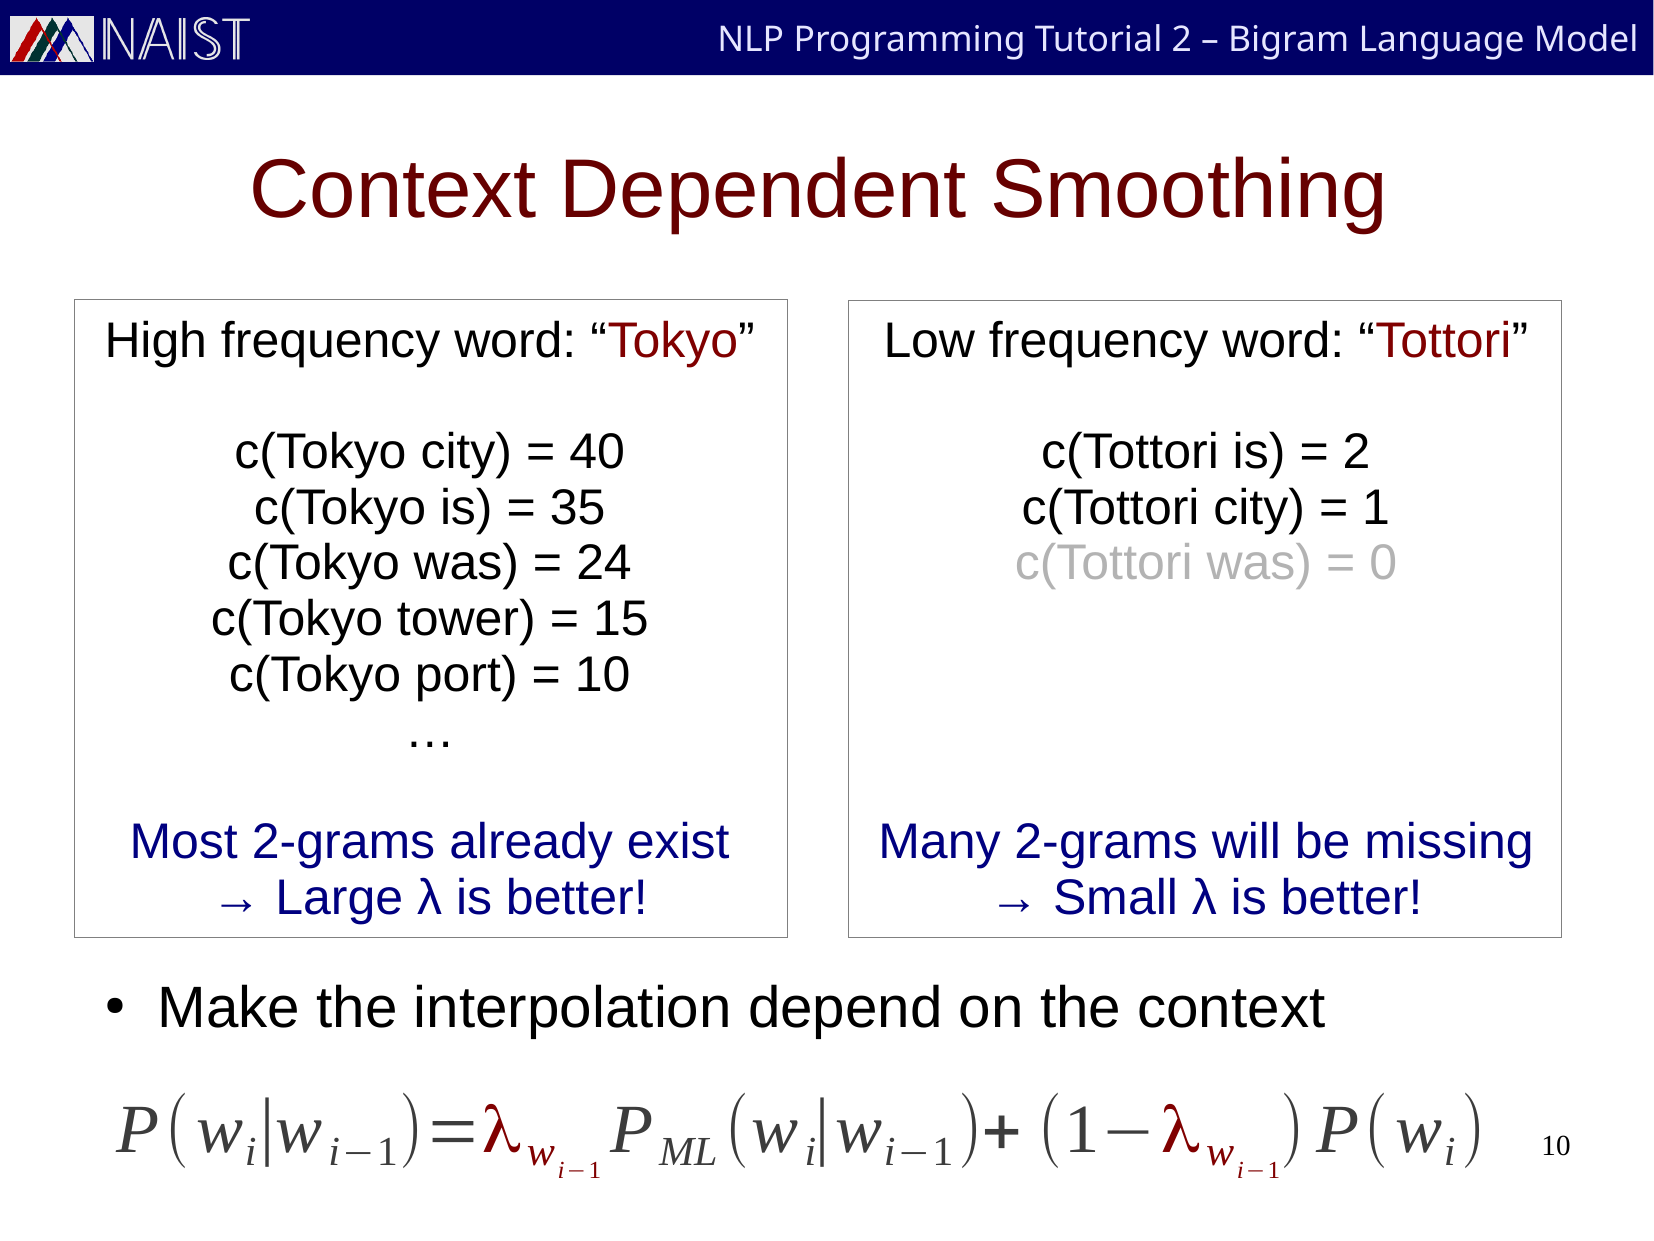

# Context Dependent Smoothing
High frequency word: “Tokyo”
c(Tokyo city) = 40
c(Tokyo is) = 35
c(Tokyo was) = 24
c(Tokyo tower) = 15
c(Tokyo port) = 10
…
Most 2-grams already exist
→ Large λ is better!
Low frequency word: “Tottori”
c(Tottori is) = 2
c(Tottori city) = 1
c(Tottori was) = 0
Many 2-grams will be missing
→ Small λ is better!
Make the interpolation depend on the context
10